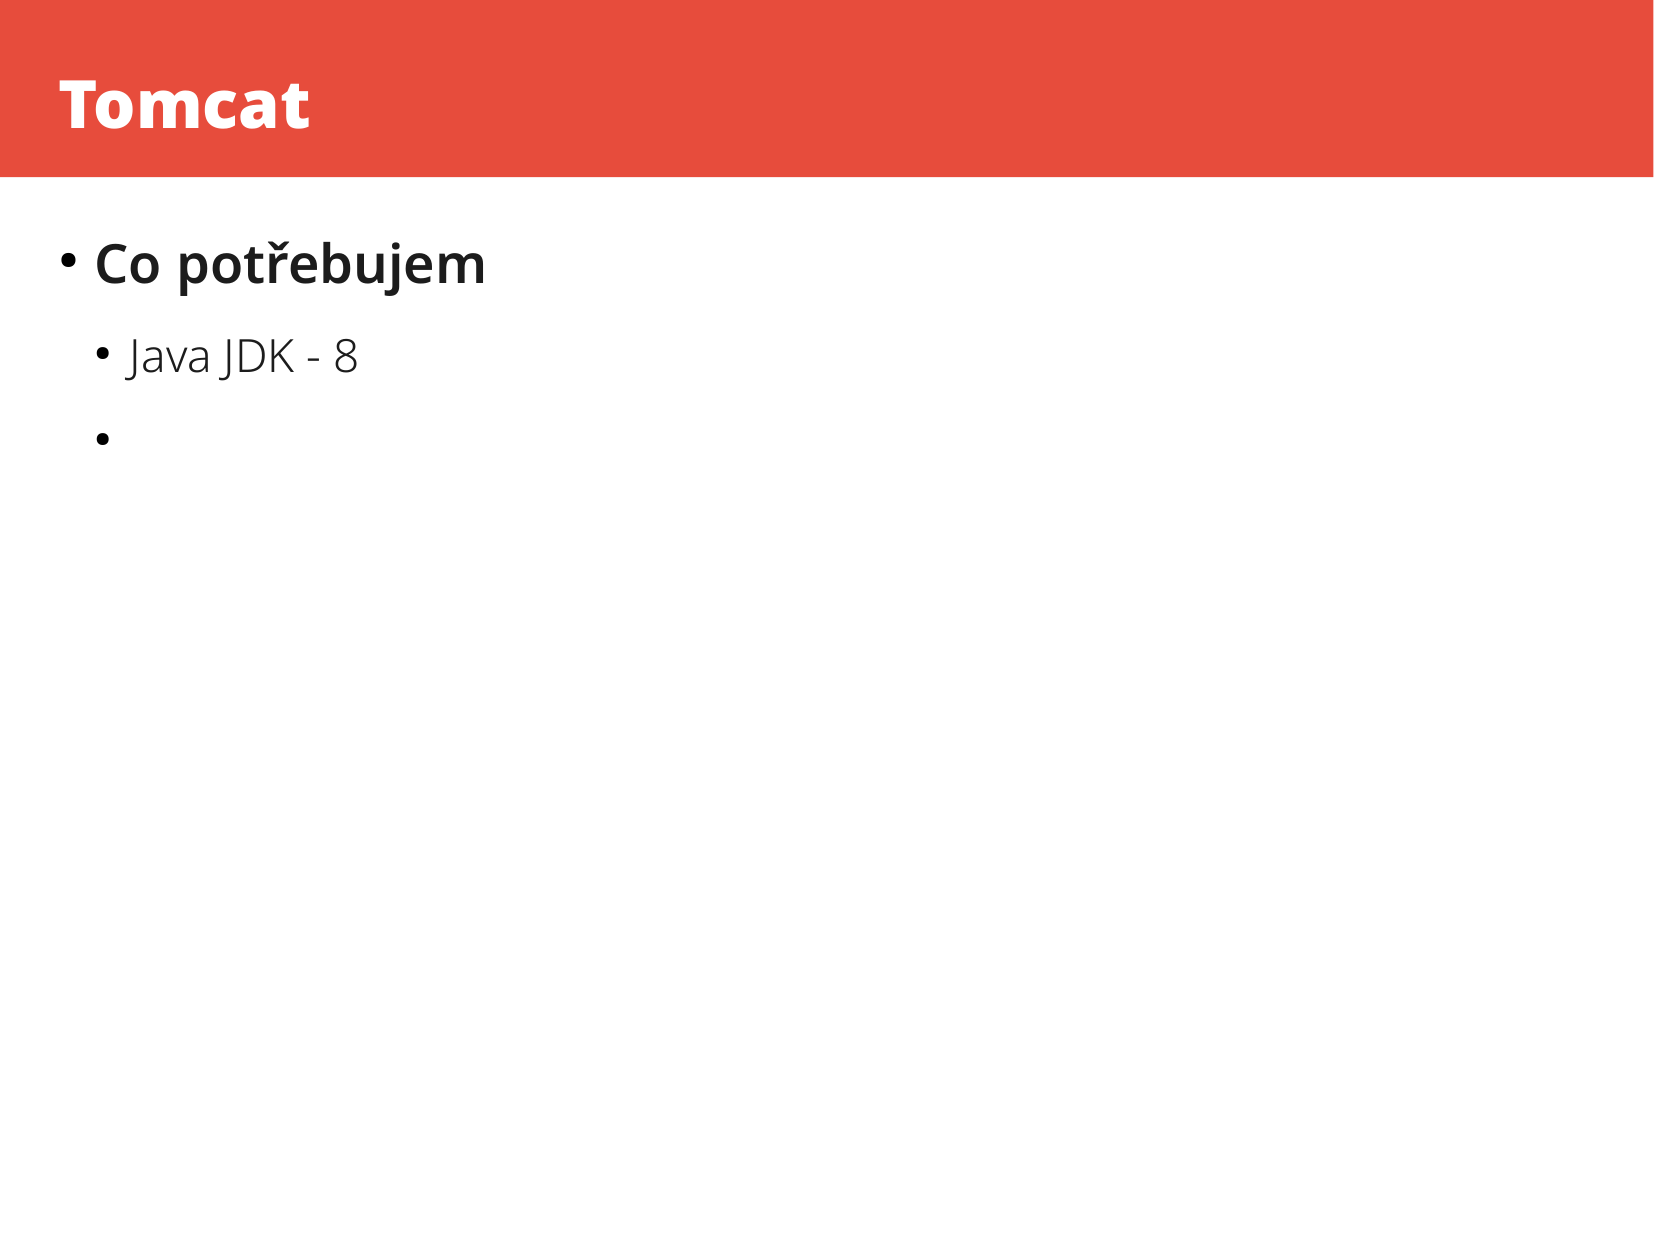

# Tomcat
Co potřebujem
Java JDK - 8